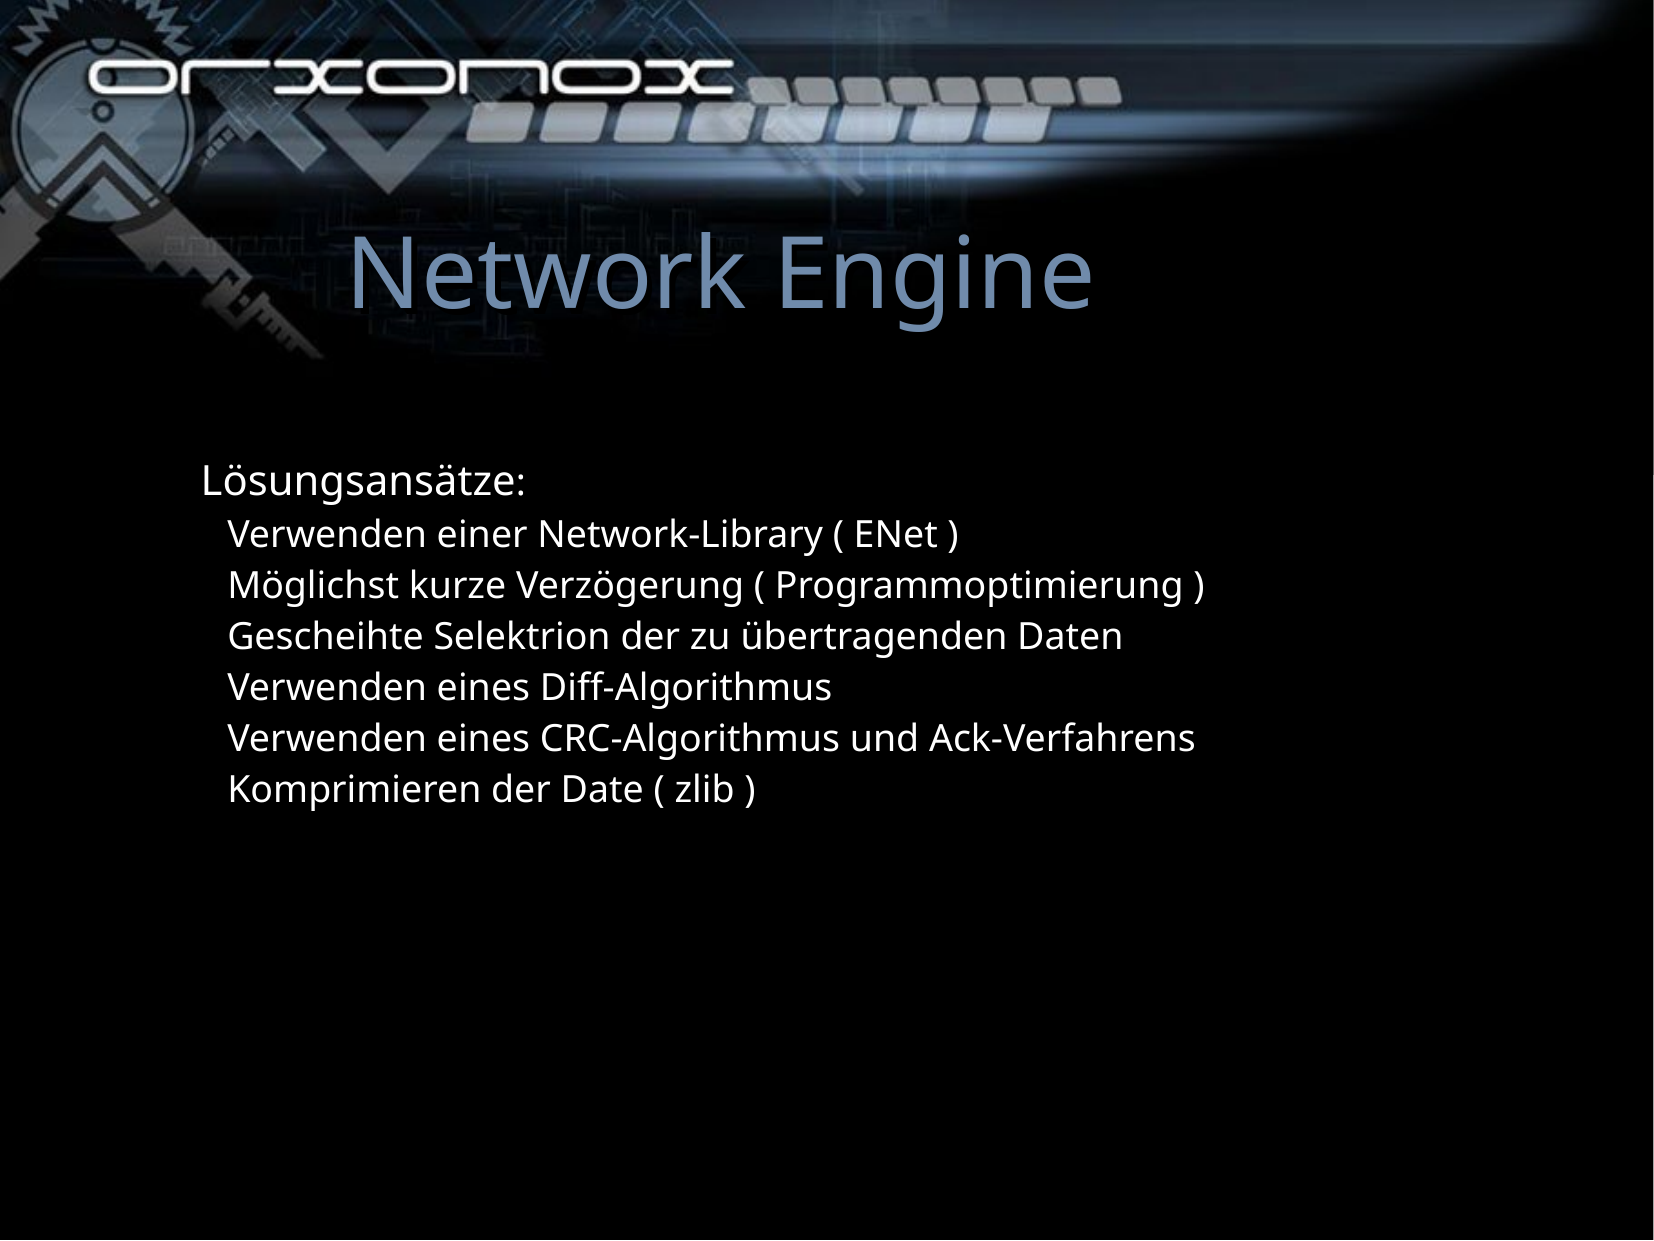

Network Engine
 Lösungsansätze:
Verwenden einer Network-Library ( ENet )
Möglichst kurze Verzögerung ( Programmoptimierung )
Gescheihte Selektrion der zu übertragenden Daten
Verwenden eines Diff-Algorithmus
Verwenden eines CRC-Algorithmus und Ack-Verfahrens
Komprimieren der Date ( zlib )